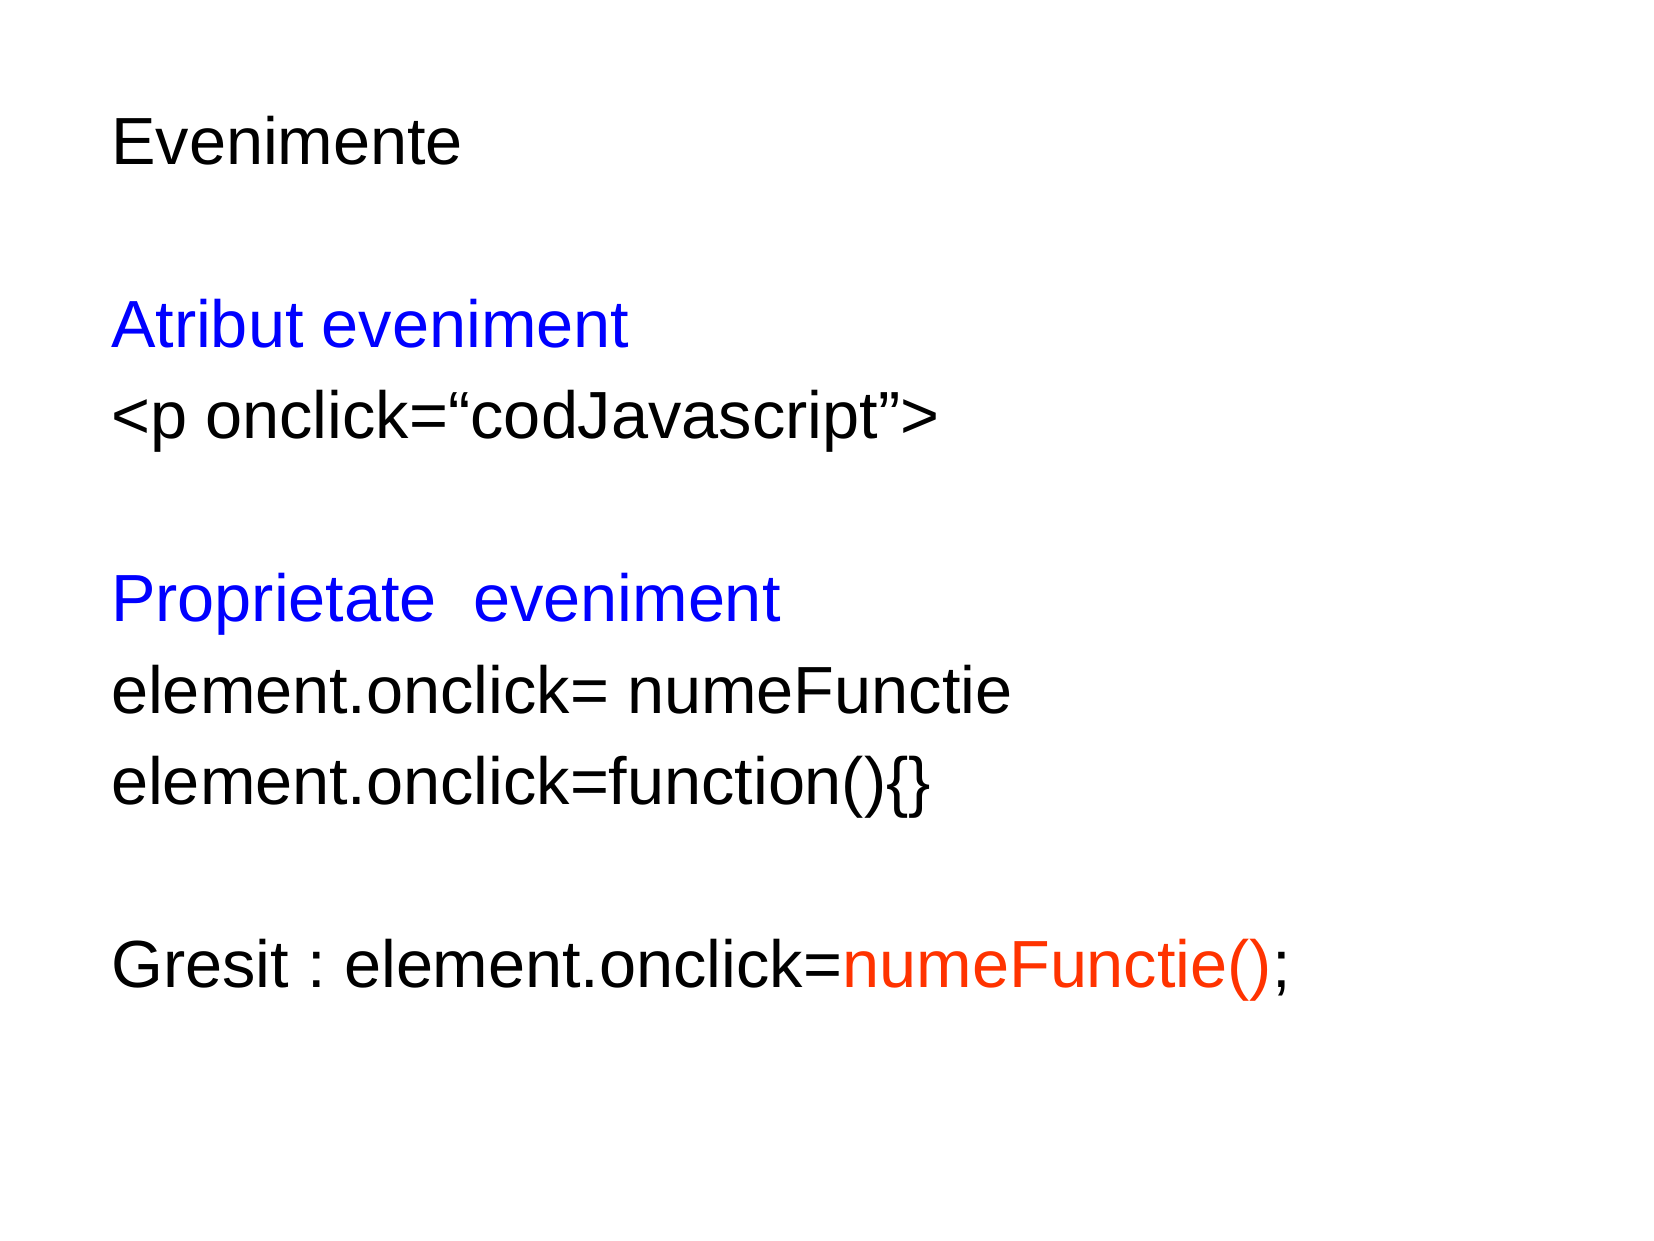

Evenimente
Atribut eveniment
<p onclick=“codJavascript”>
Proprietate eveniment
element.onclick= numeFunctie
element.onclick=function(){}
Gresit : element.onclick=numeFunctie();